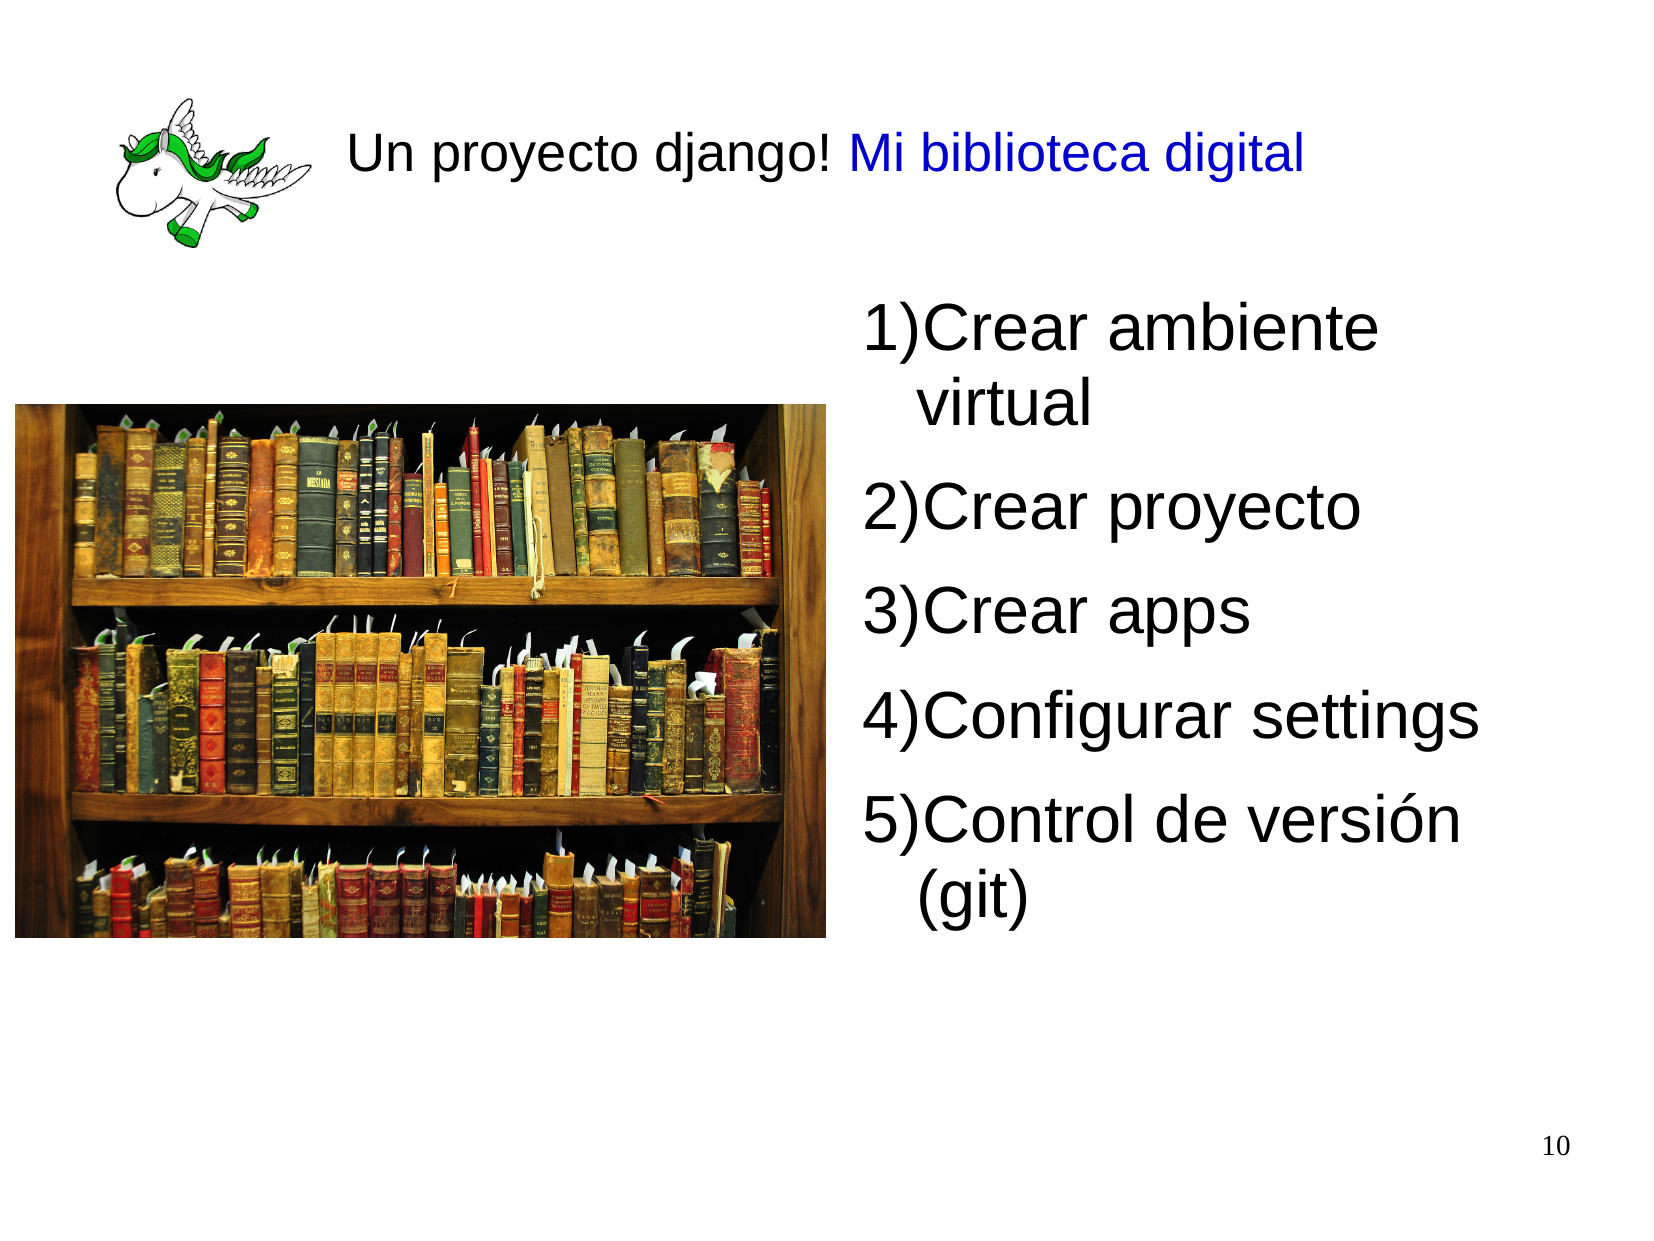

# Un proyecto django! Mi biblioteca digital
Crear ambiente virtual
Crear proyecto
Crear apps
Configurar settings
Control de versión (git)
10